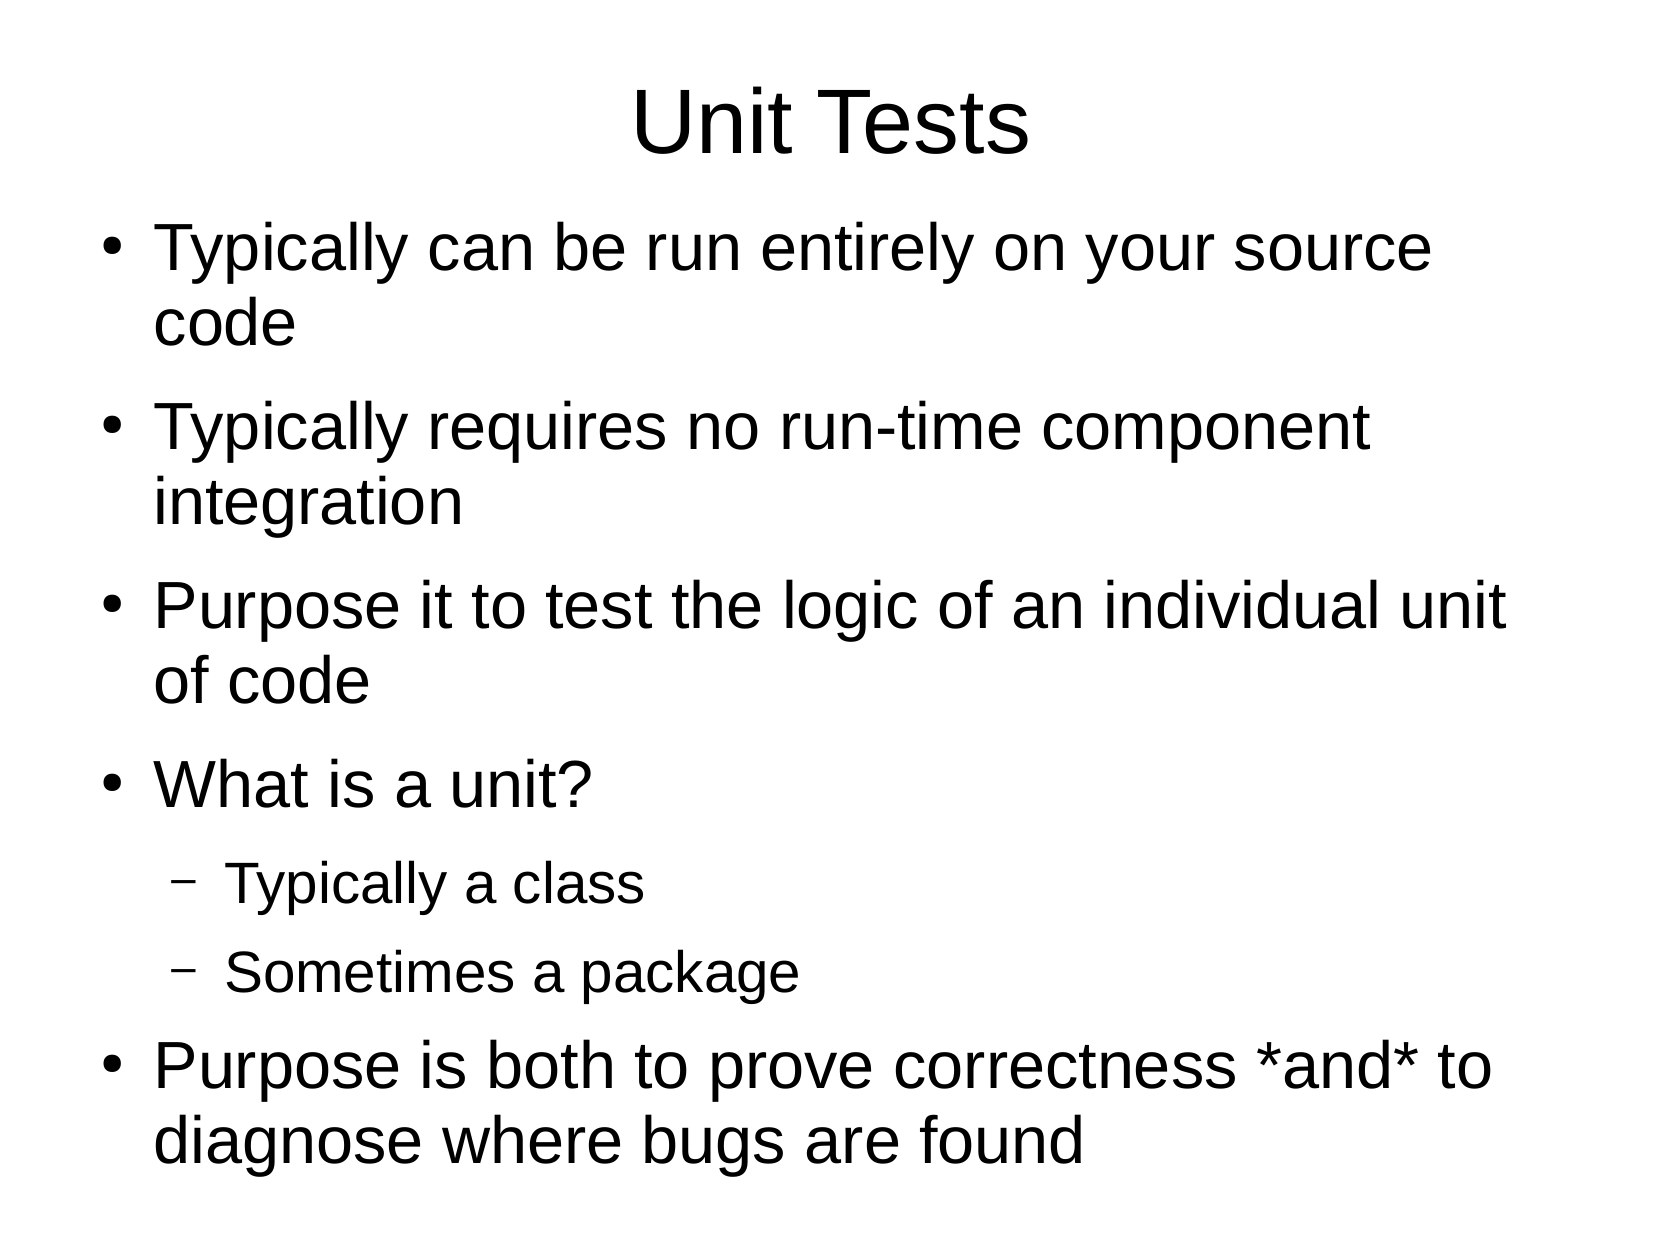

# Unit Tests
Typically can be run entirely on your source code
Typically requires no run-time component integration
Purpose it to test the logic of an individual unit of code
What is a unit?
Typically a class
Sometimes a package
Purpose is both to prove correctness *and* to diagnose where bugs are found